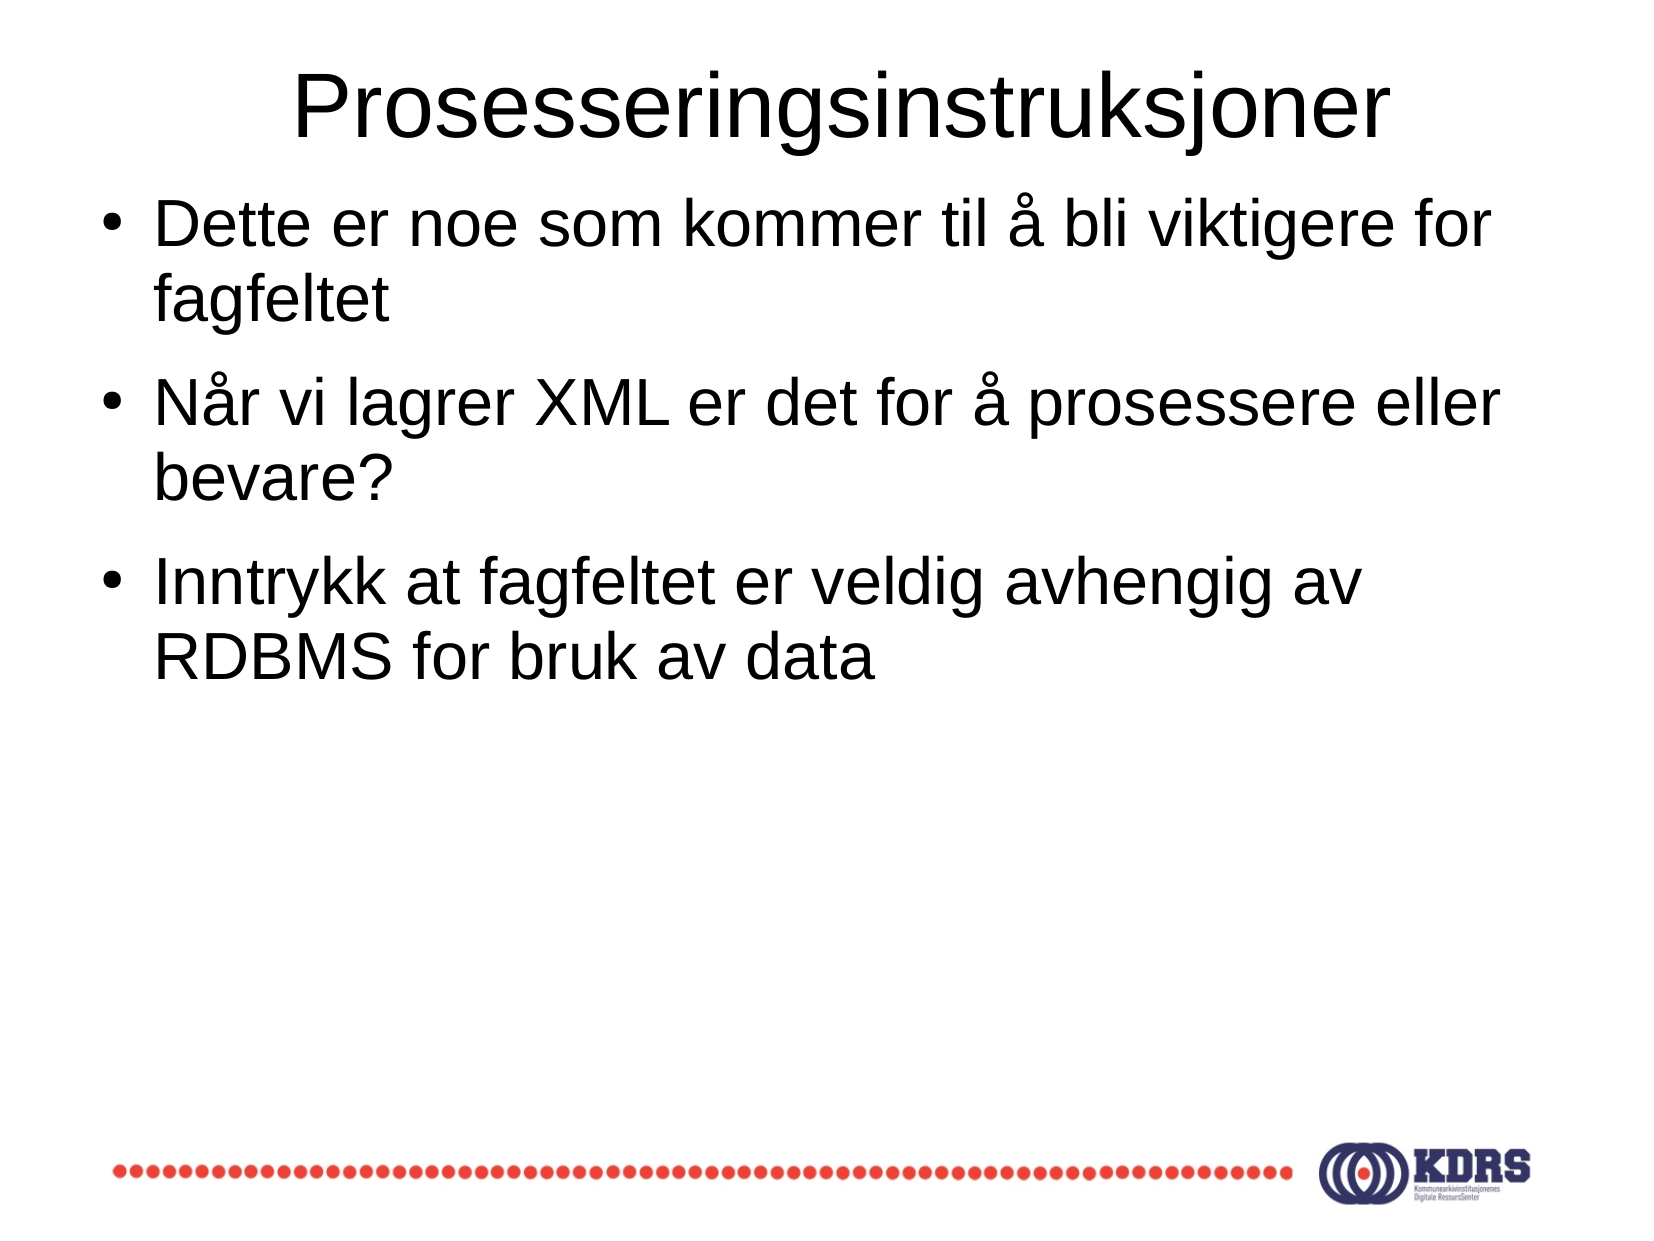

# Prosesseringsinstruksjoner
Dette er noe som kommer til å bli viktigere for fagfeltet
Når vi lagrer XML er det for å prosessere eller bevare?
Inntrykk at fagfeltet er veldig avhengig av RDBMS for bruk av data